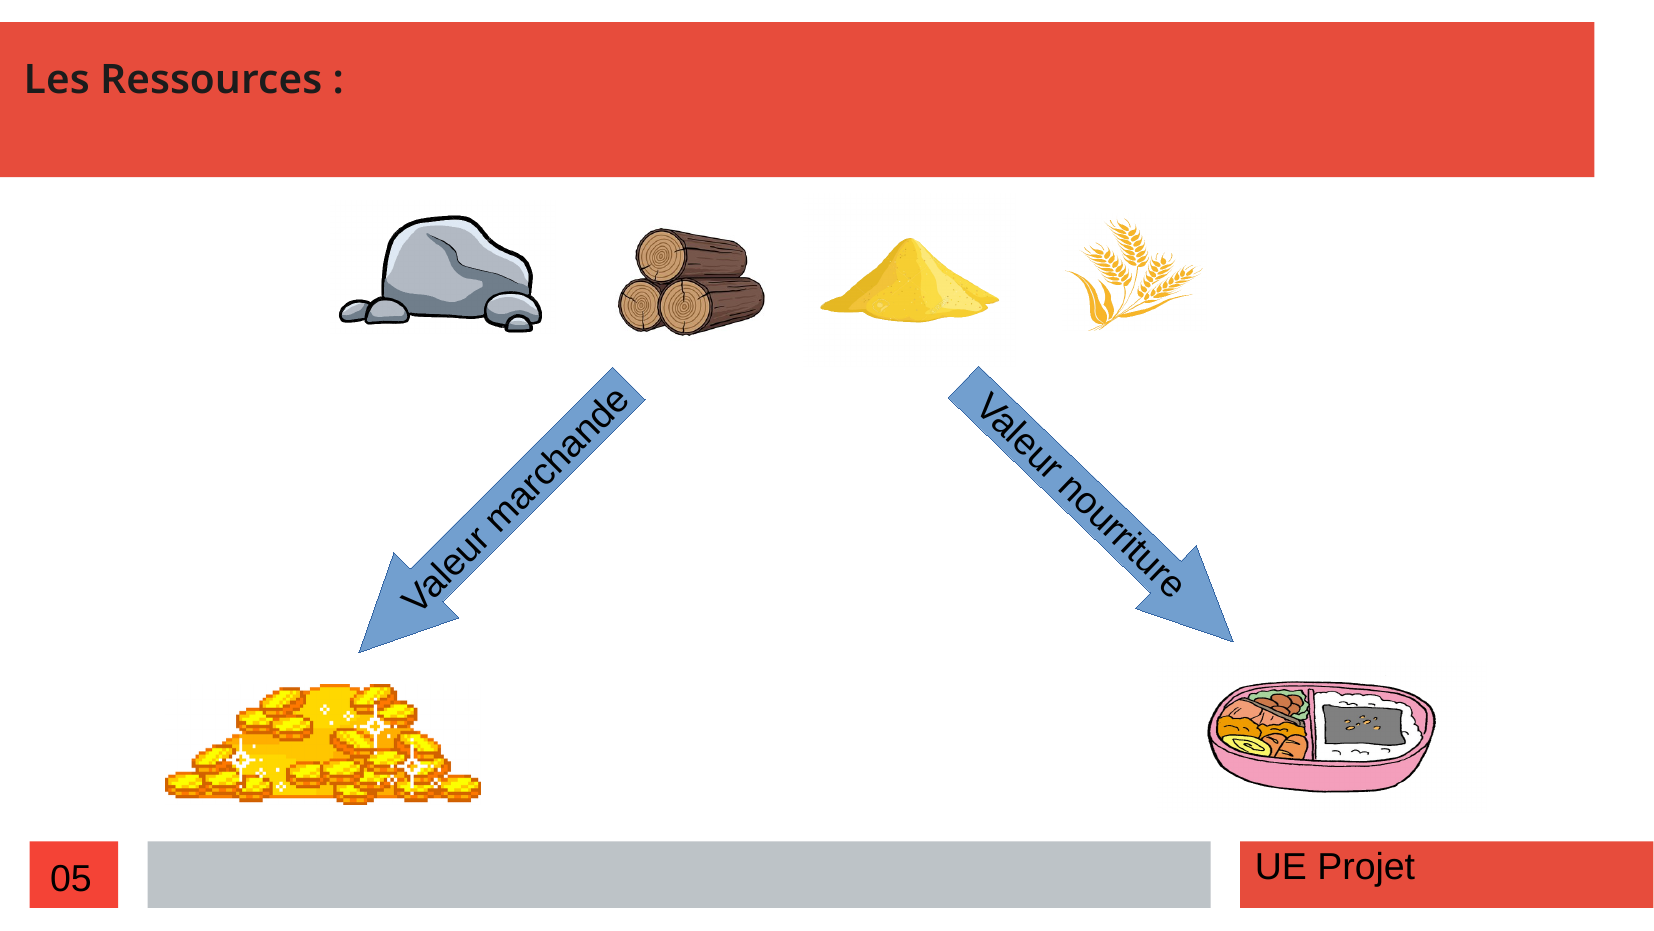

# Les Ressources :
Valeur marchande
Valeur nourriture
UE Projet
05